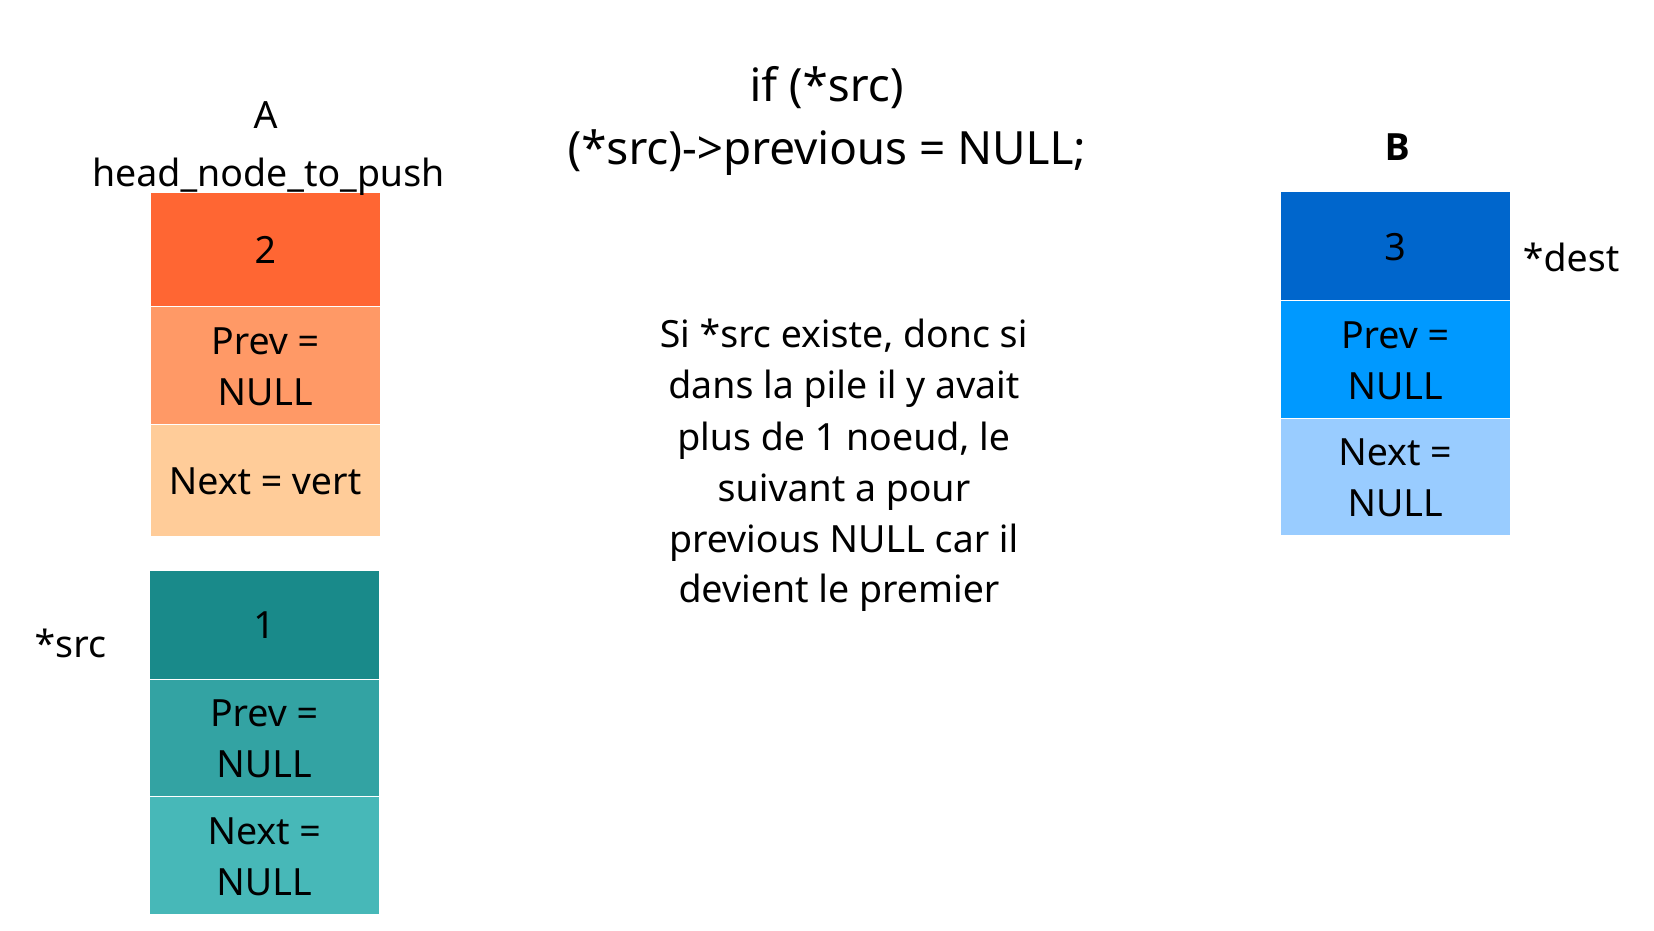

# if (*src) (*src)->previous = NULL;
A
B
head_node_to_push
| 3 |
| --- |
| Prev = NULL |
| Next = NULL |
| 2 |
| --- |
| Prev = NULL |
| Next = vert |
*dest
Si *src existe, donc si dans la pile il y avait plus de 1 noeud, le suivant a pour previous NULL car il devient le premier
| 1 |
| --- |
| Prev = NULL |
| Next = NULL |
*src